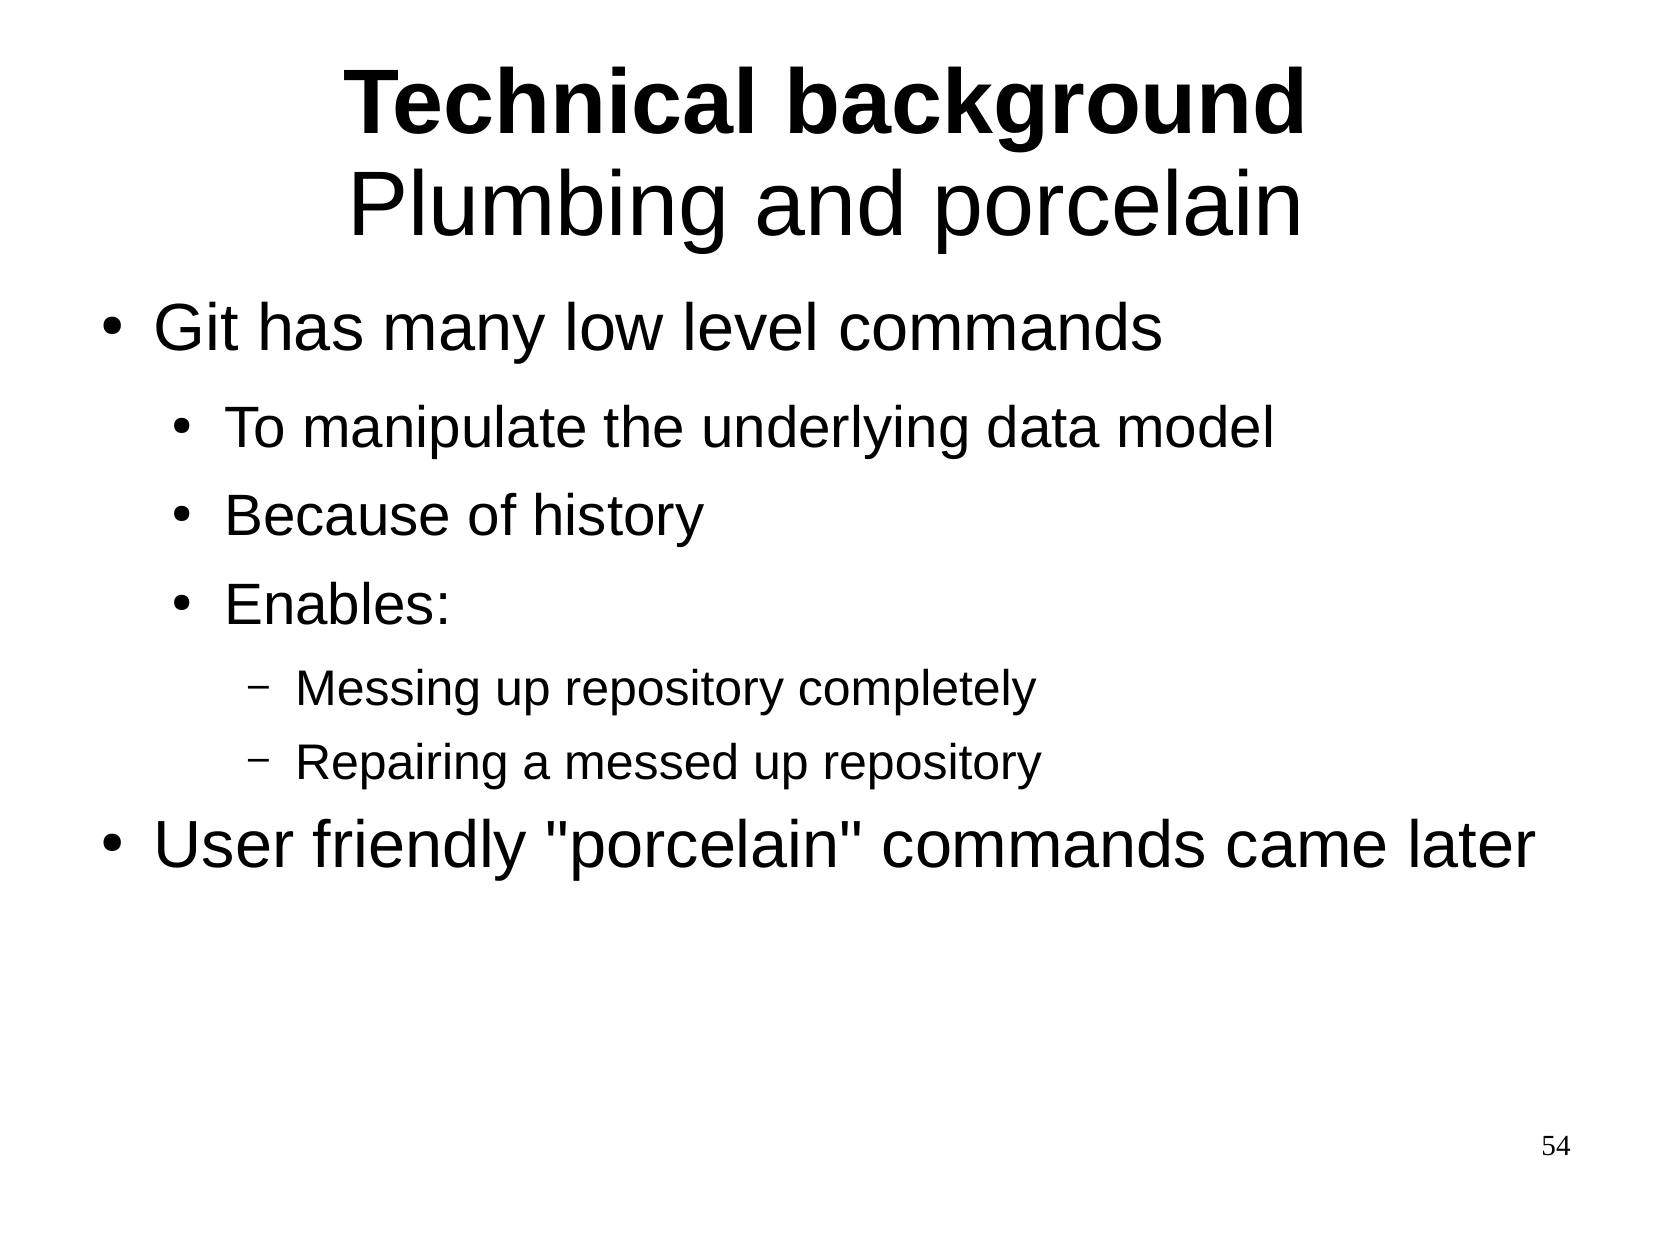

# Technical background Plumbing and porcelain
Git has many low level commands
To manipulate the underlying data model
Because of history
Enables:
Messing up repository completely
Repairing a messed up repository
User friendly "porcelain" commands came later
54